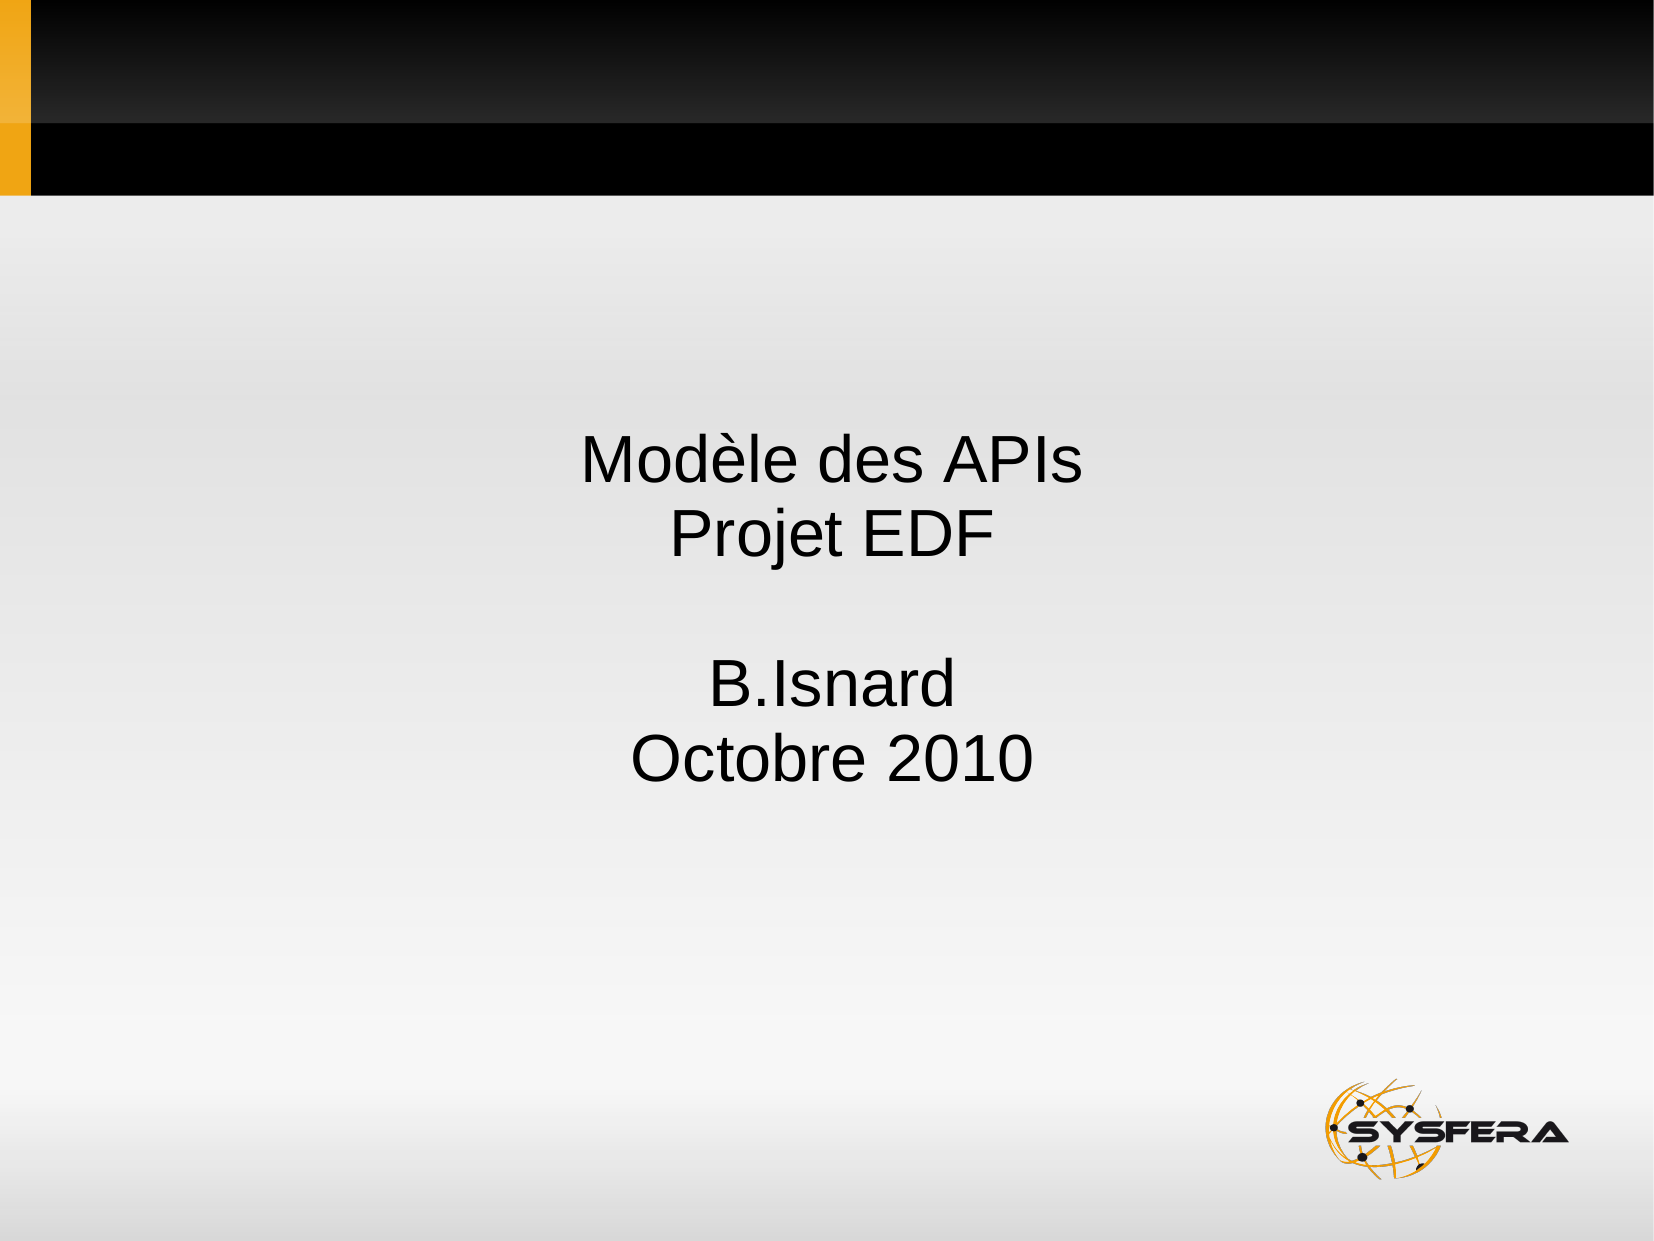

# Modèle des APIs
Projet EDF
B.Isnard
Octobre 2010